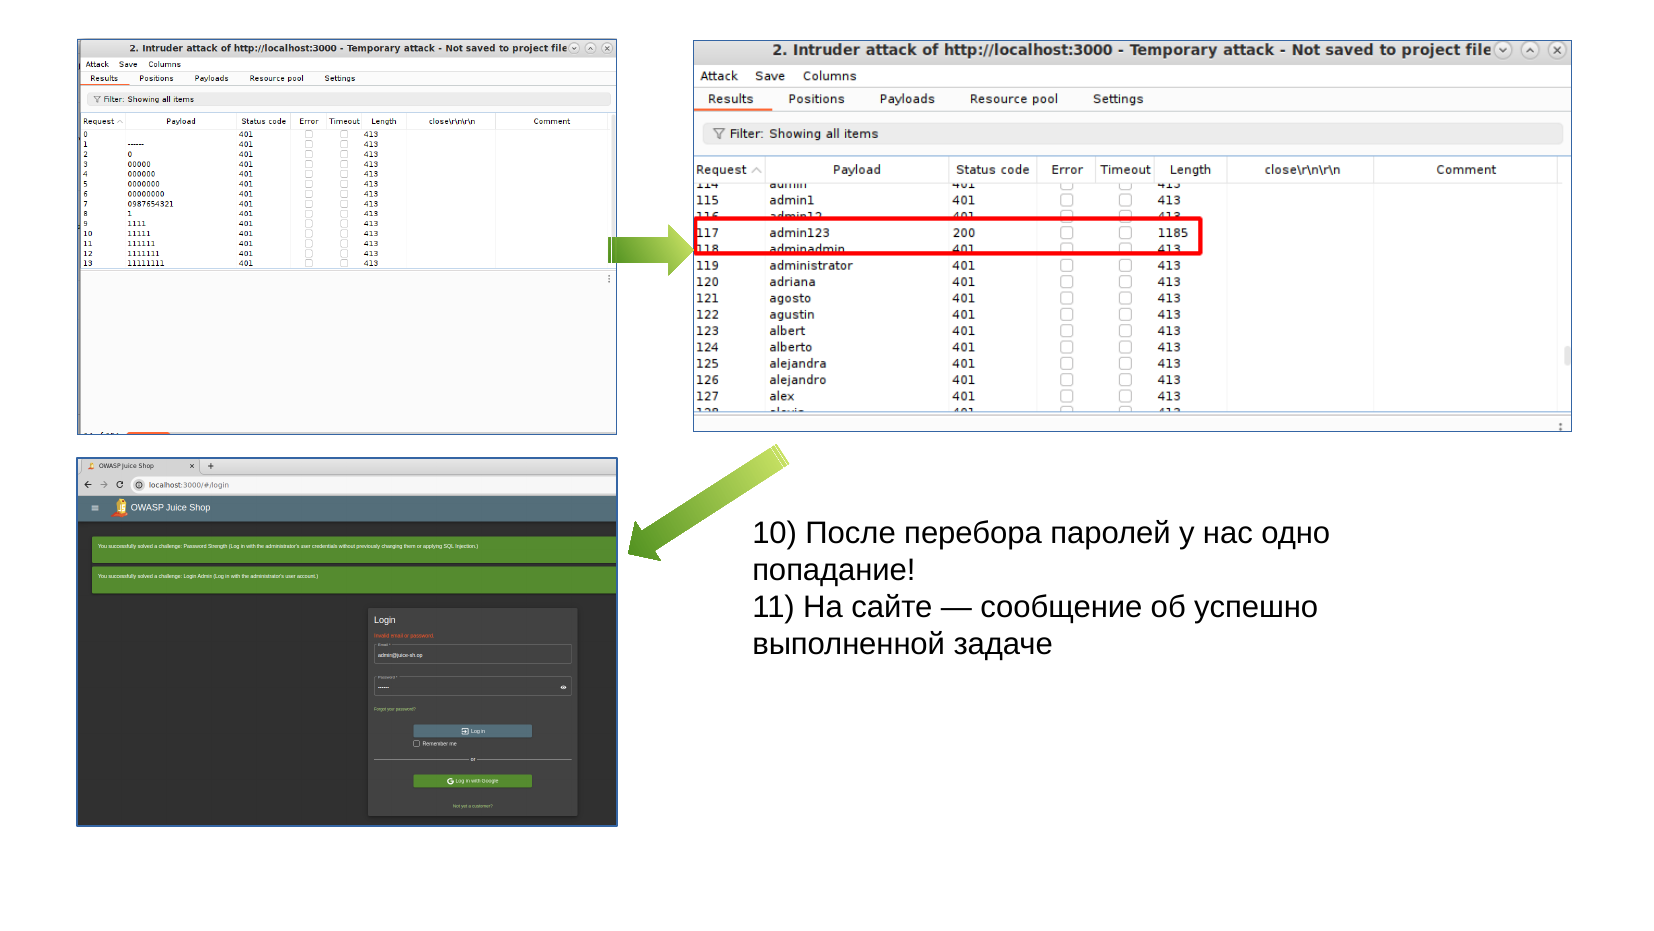

10) После перебора паролей у нас одно попадание!
11) На сайте — сообщение об успешно выполненной задаче